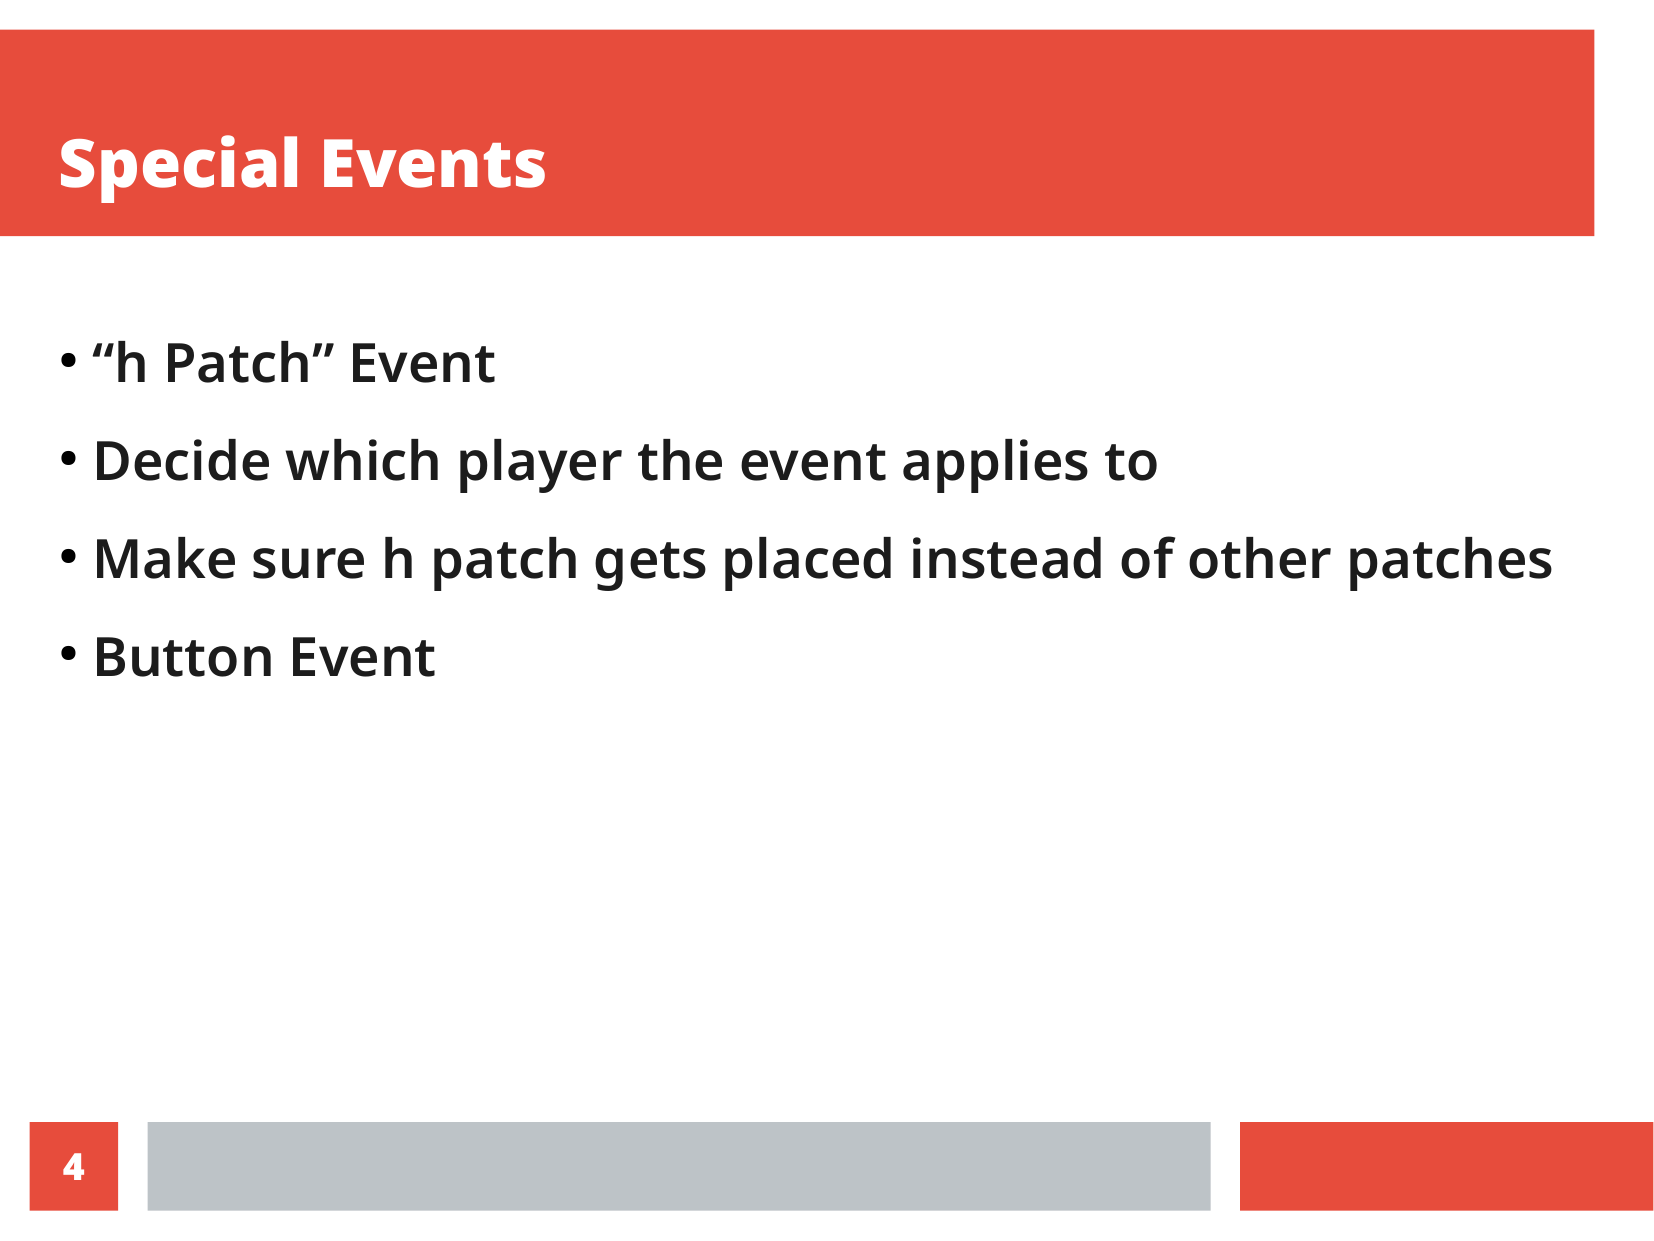

# Special Events
 “h Patch” Event
 Decide which player the event applies to
 Make sure h patch gets placed instead of other patches
 Button Event
4